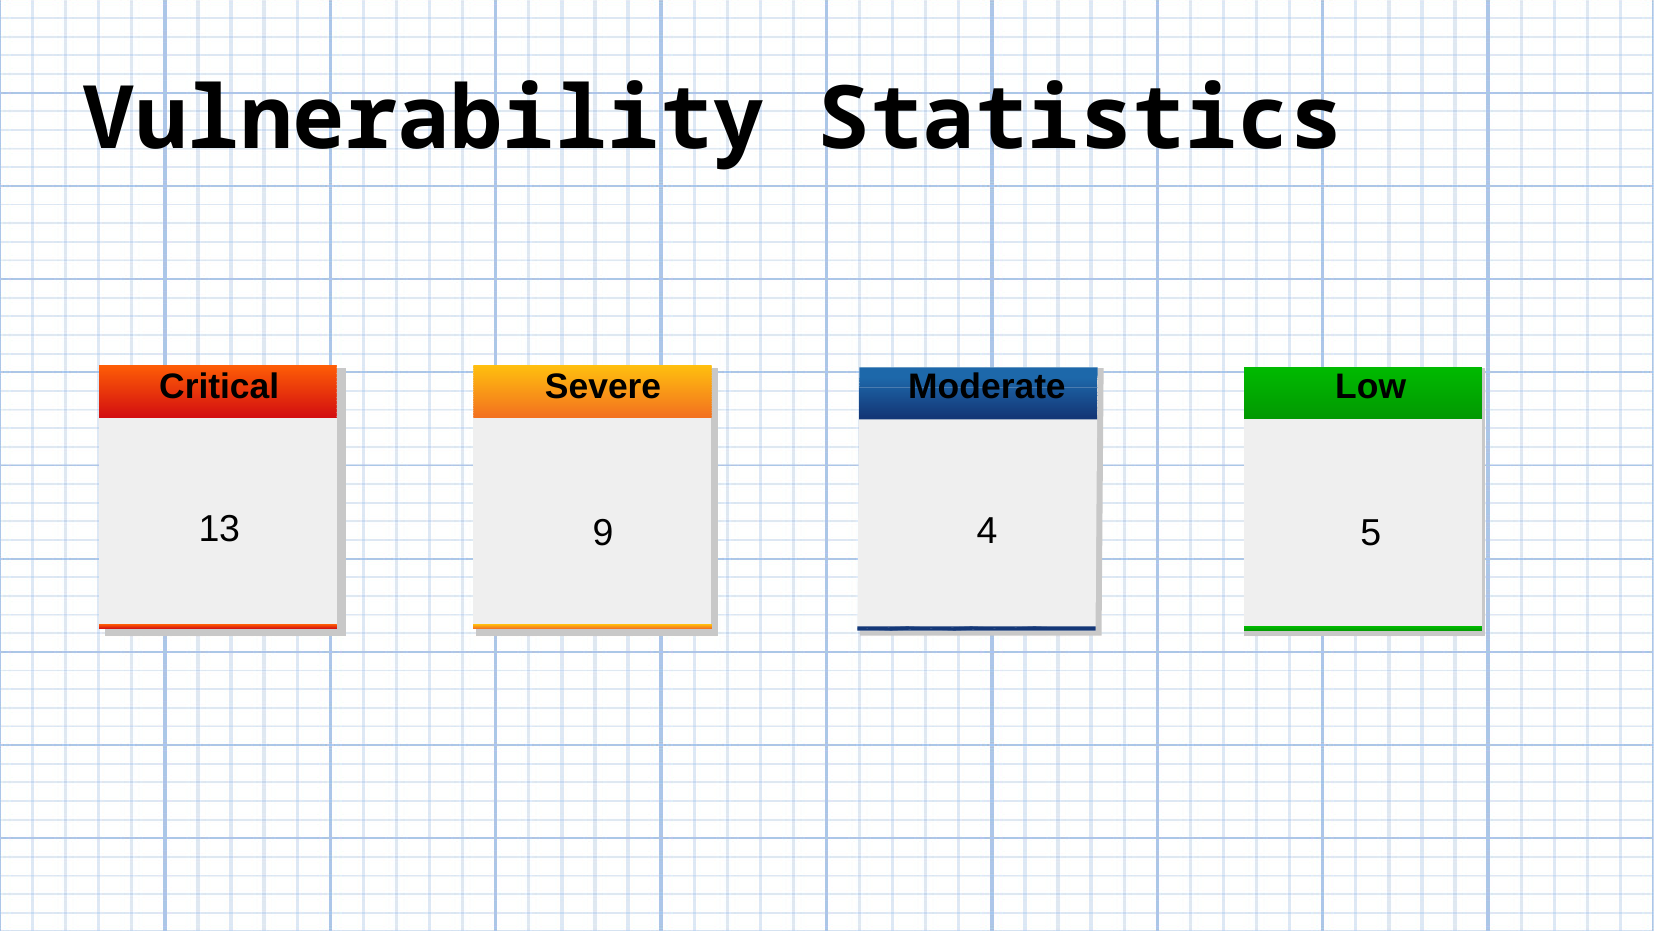

# Vulnerability Statistics
Critical
Severe
Moderate
Low
13
4
9
5